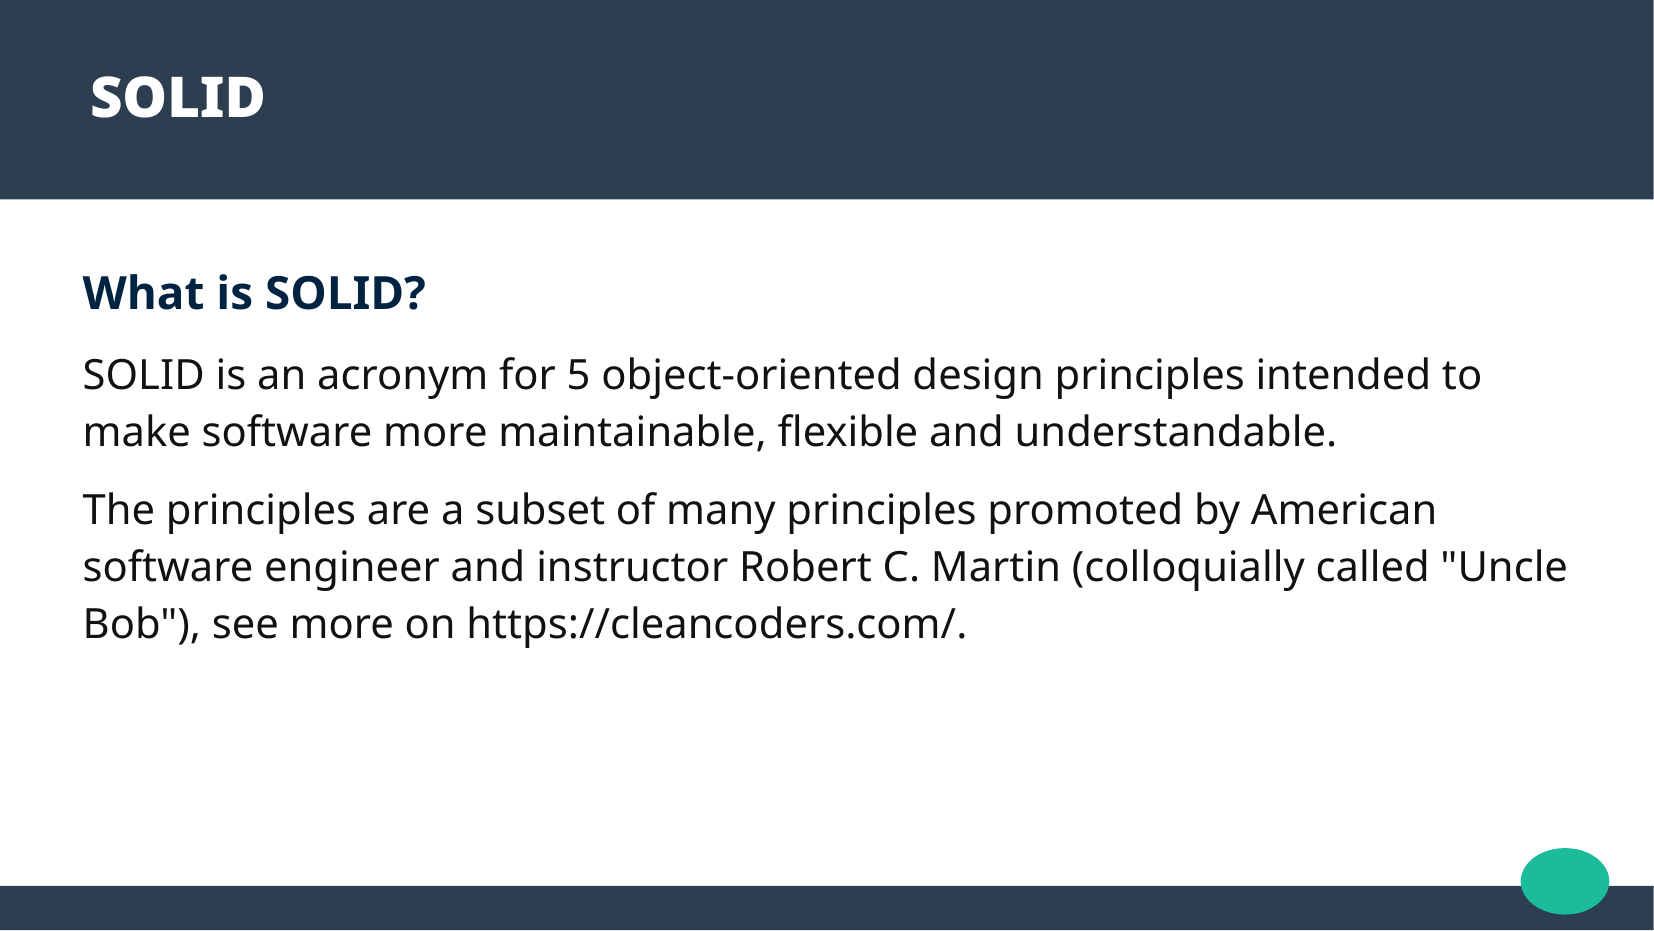

# SOLID
What is SOLID?
SOLID is an acronym for 5 object-oriented design principles intended to make software more maintainable, flexible and understandable.
The principles are a subset of many principles promoted by American software engineer and instructor Robert C. Martin (colloquially called "Uncle Bob"), see more on https://cleancoders.com/.